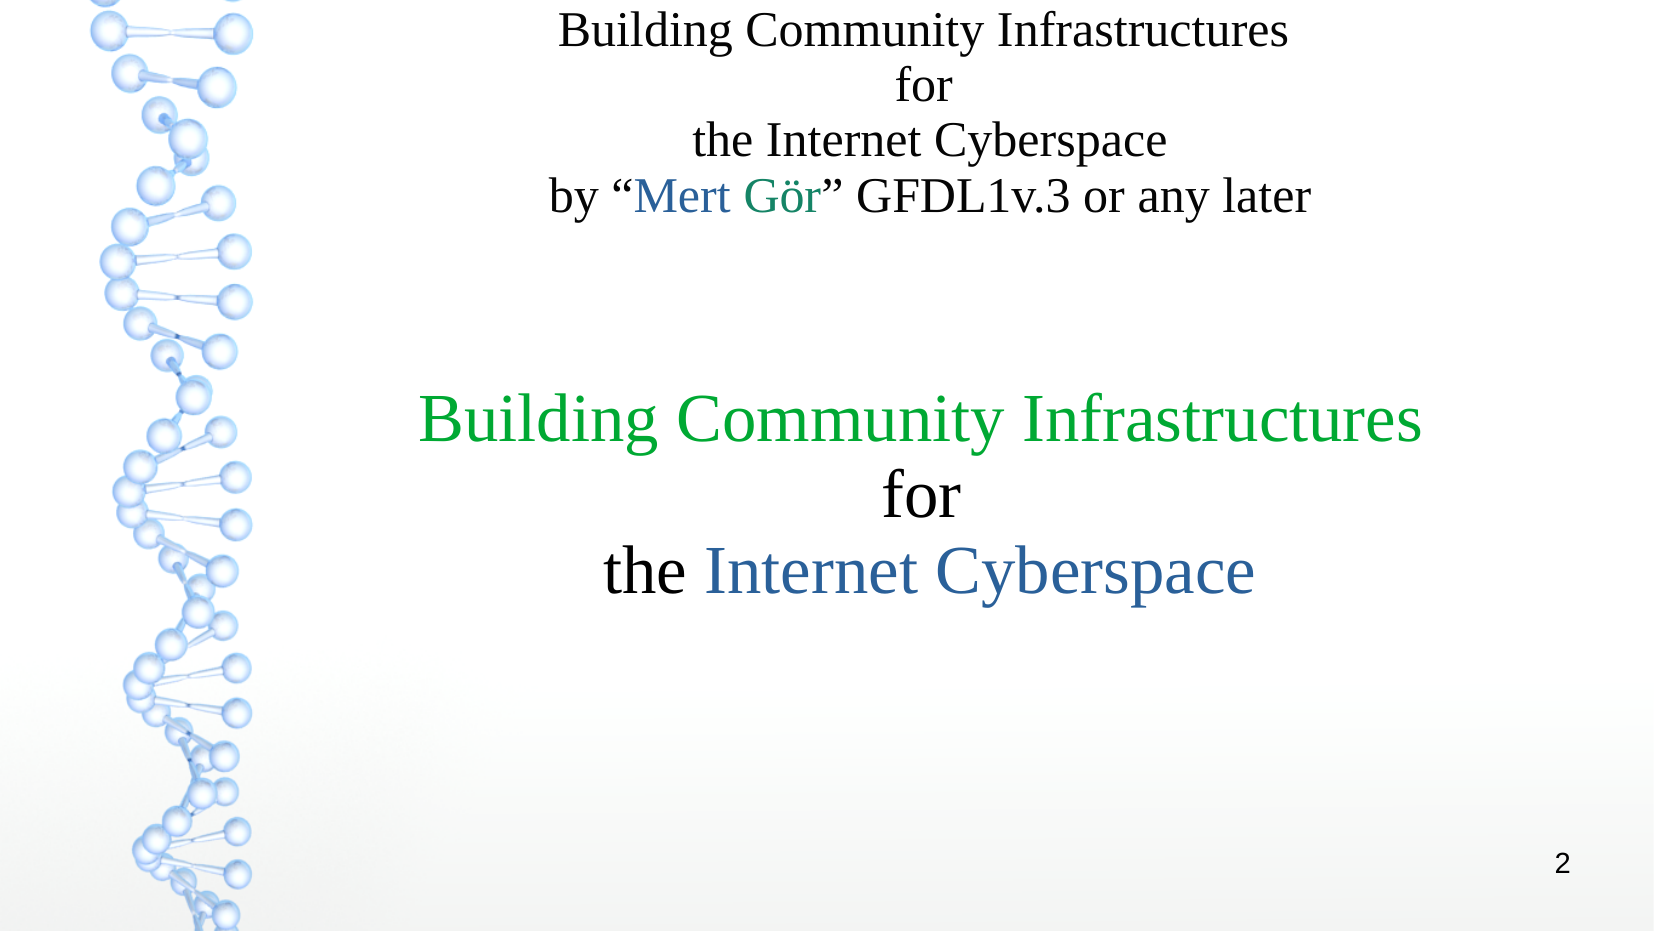

# Building Community Infrastructures for the Internet Cyberspace by “Mert Gör” GFDL1v.3 or any later
Building Community Infrastructures
for
the Internet Cyberspace
2